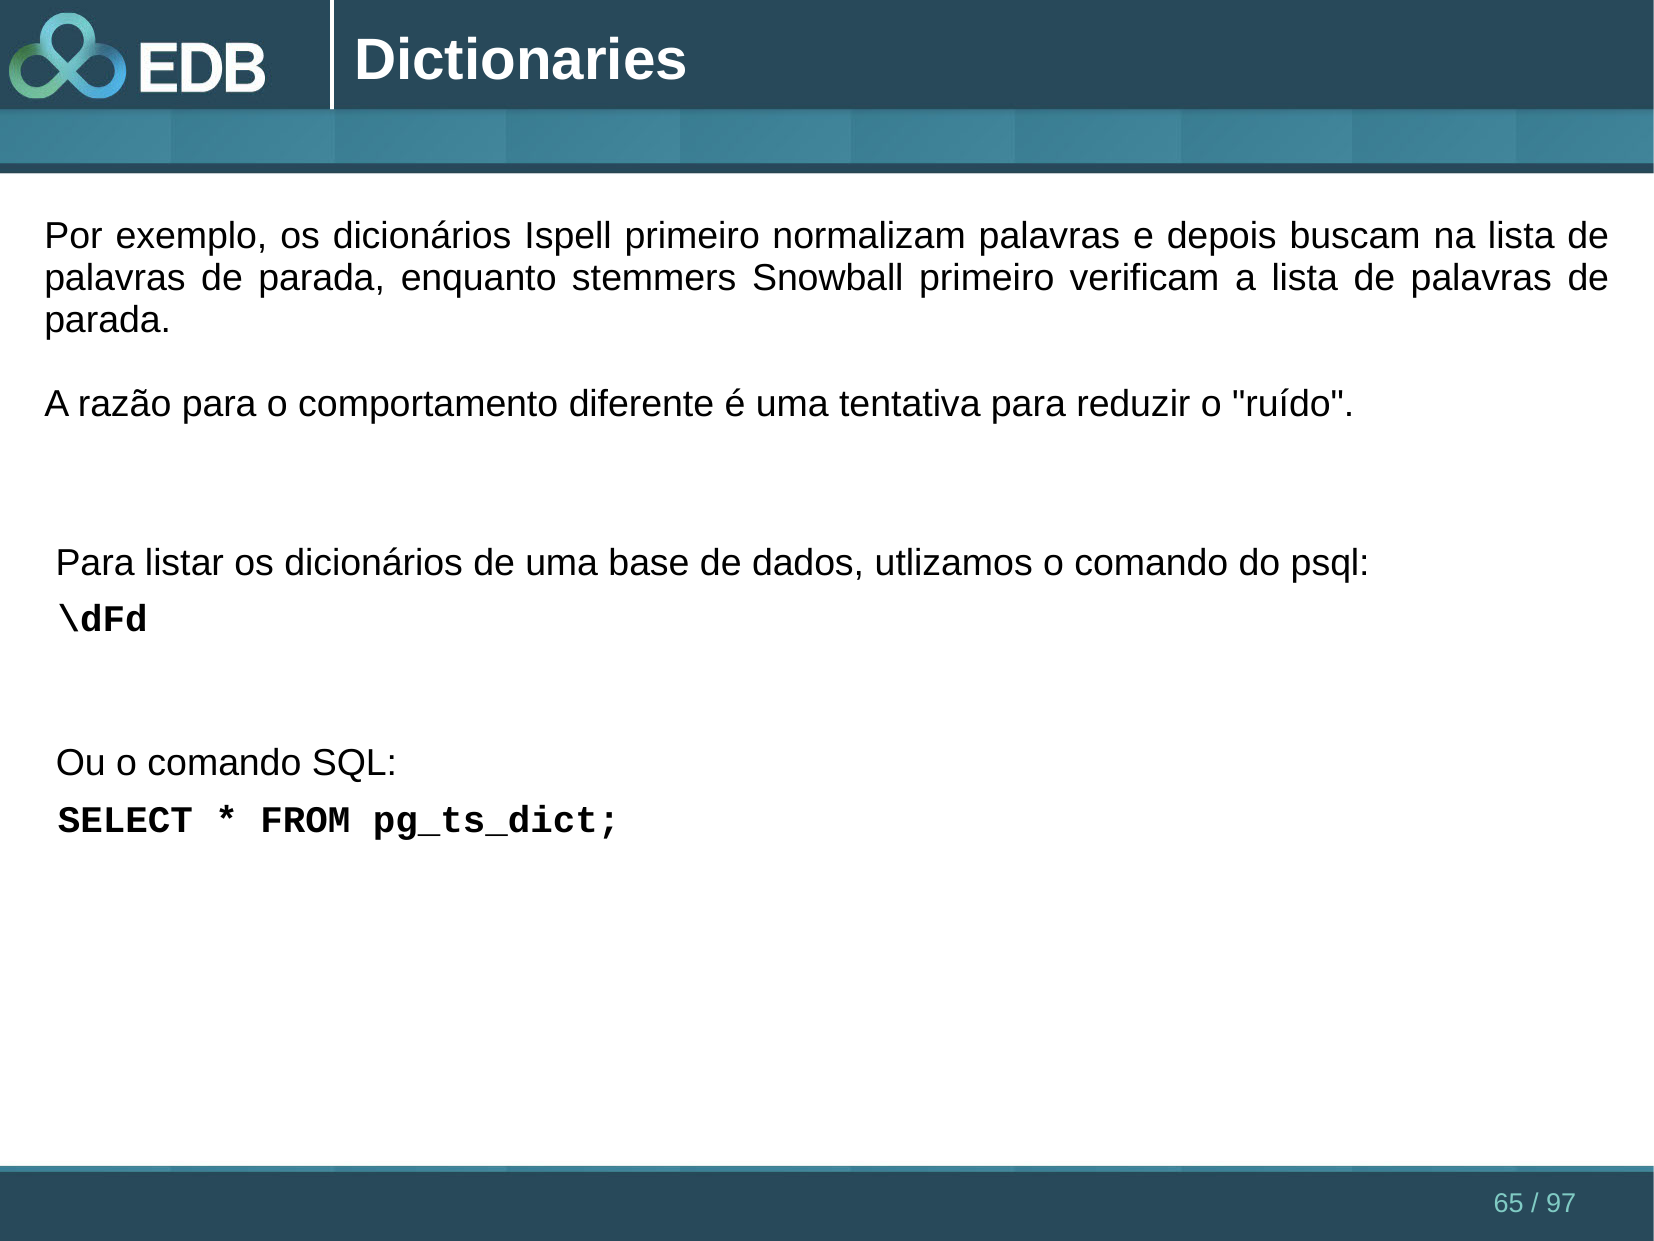

# Dictionaries
Por exemplo, os dicionários Ispell primeiro normalizam palavras e depois buscam na lista de palavras de parada, enquanto stemmers Snowball primeiro verificam a lista de palavras de parada.
A razão para o comportamento diferente é uma tentativa para reduzir o "ruído".
Para listar os dicionários de uma base de dados, utlizamos o comando do psql:
\dFd
Ou o comando SQL:
SELECT * FROM pg_ts_dict;